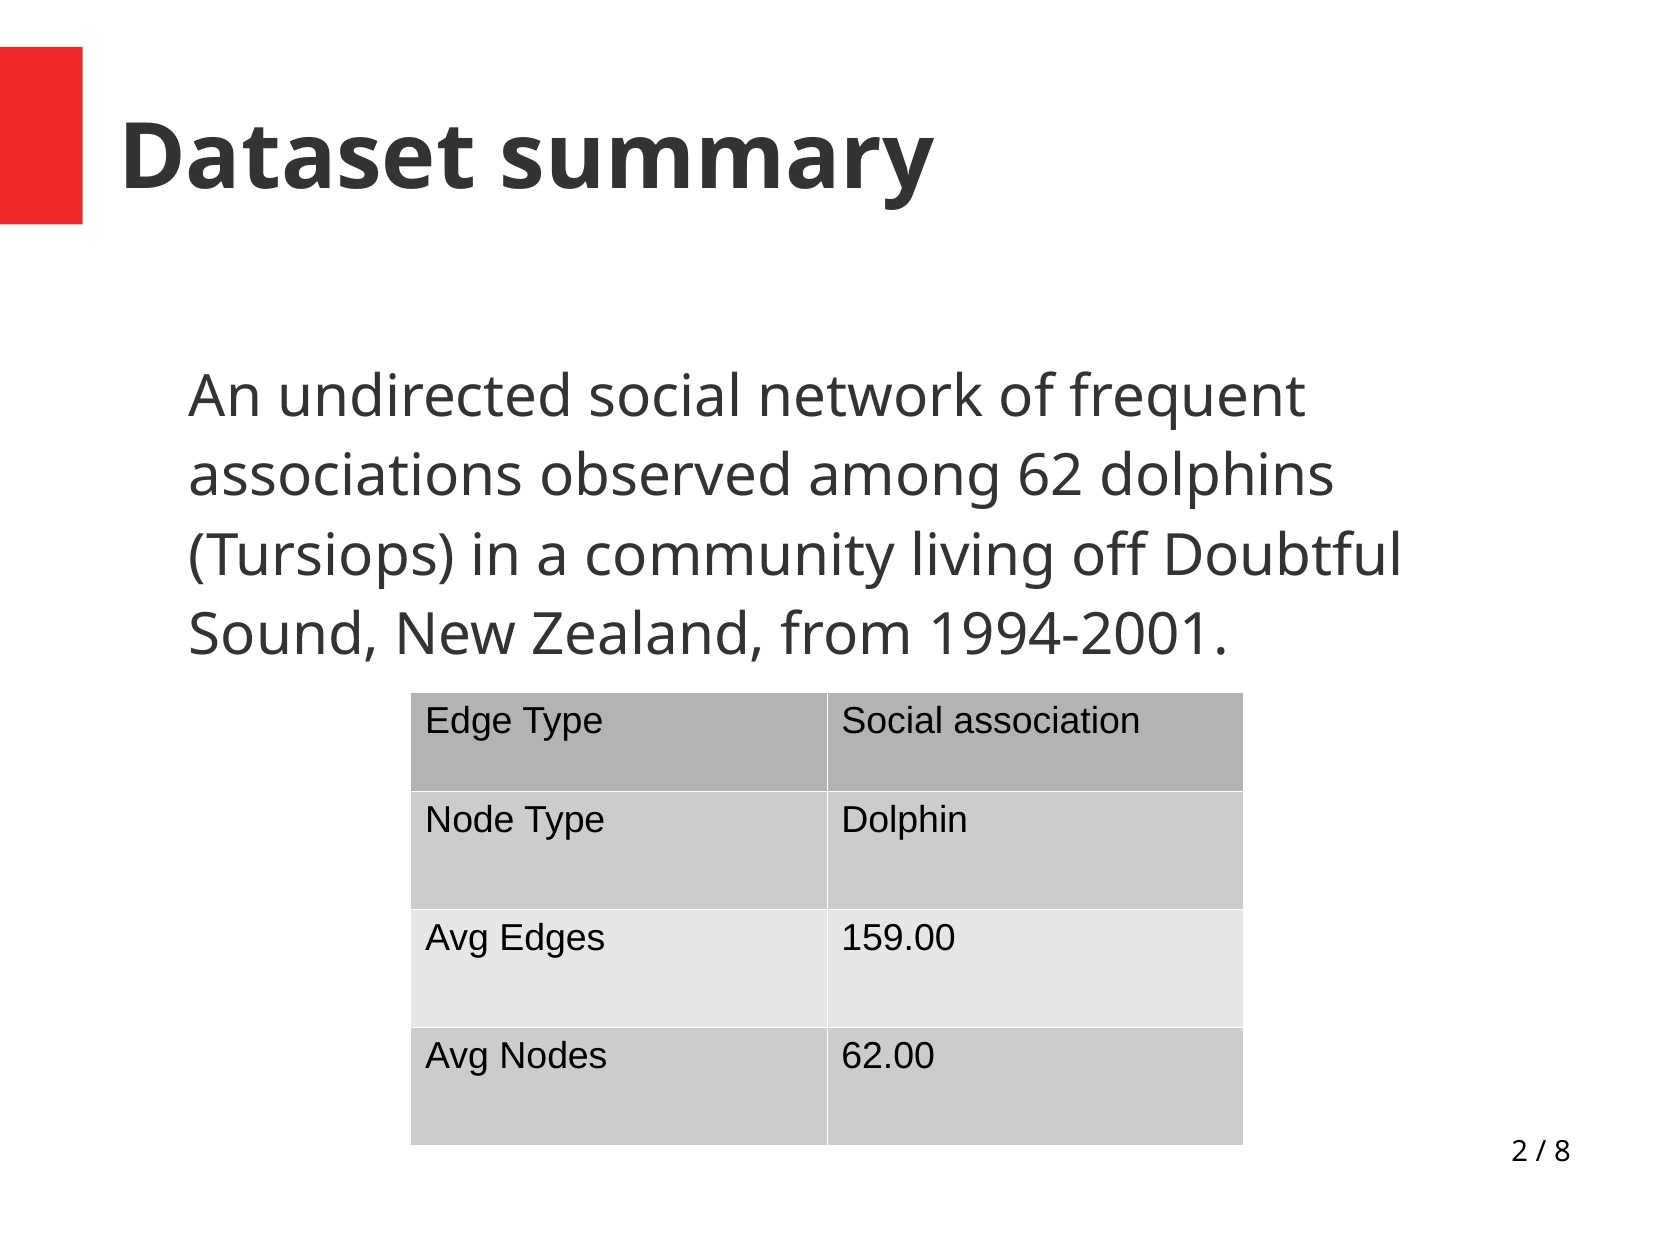

# Dataset summary
An undirected social network of frequent associations observed among 62 dolphins (Tursiops) in a community living off Doubtful Sound, New Zealand, from 1994-2001.
| Edge Type | Social association |
| --- | --- |
| Node Type | Dolphin |
| Avg Edges | 159.00 |
| Avg Nodes | 62.00 |
2